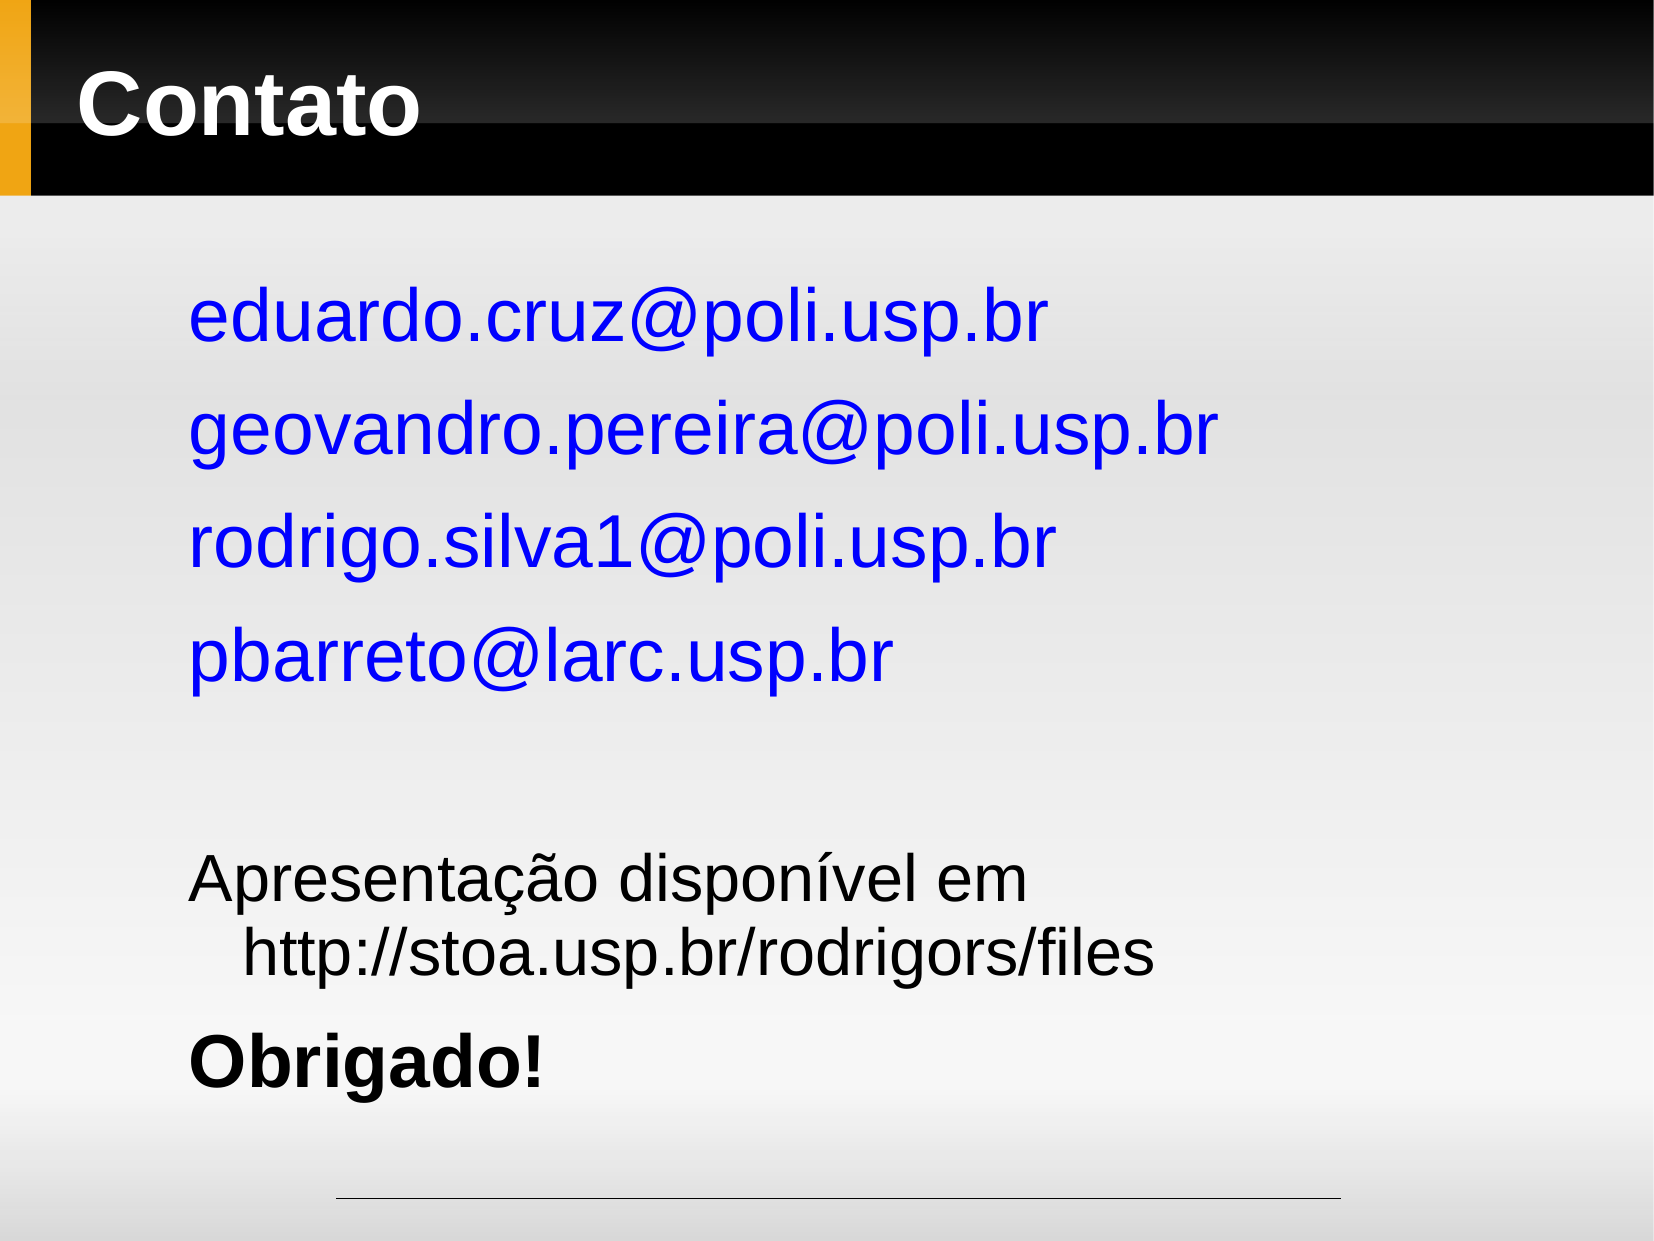

# Contato
eduardo.cruz@poli.usp.br
geovandro.pereira@poli.usp.br
rodrigo.silva1@poli.usp.br
pbarreto@larc.usp.br
Apresentação disponível em http://stoa.usp.br/rodrigors/files
Obrigado!